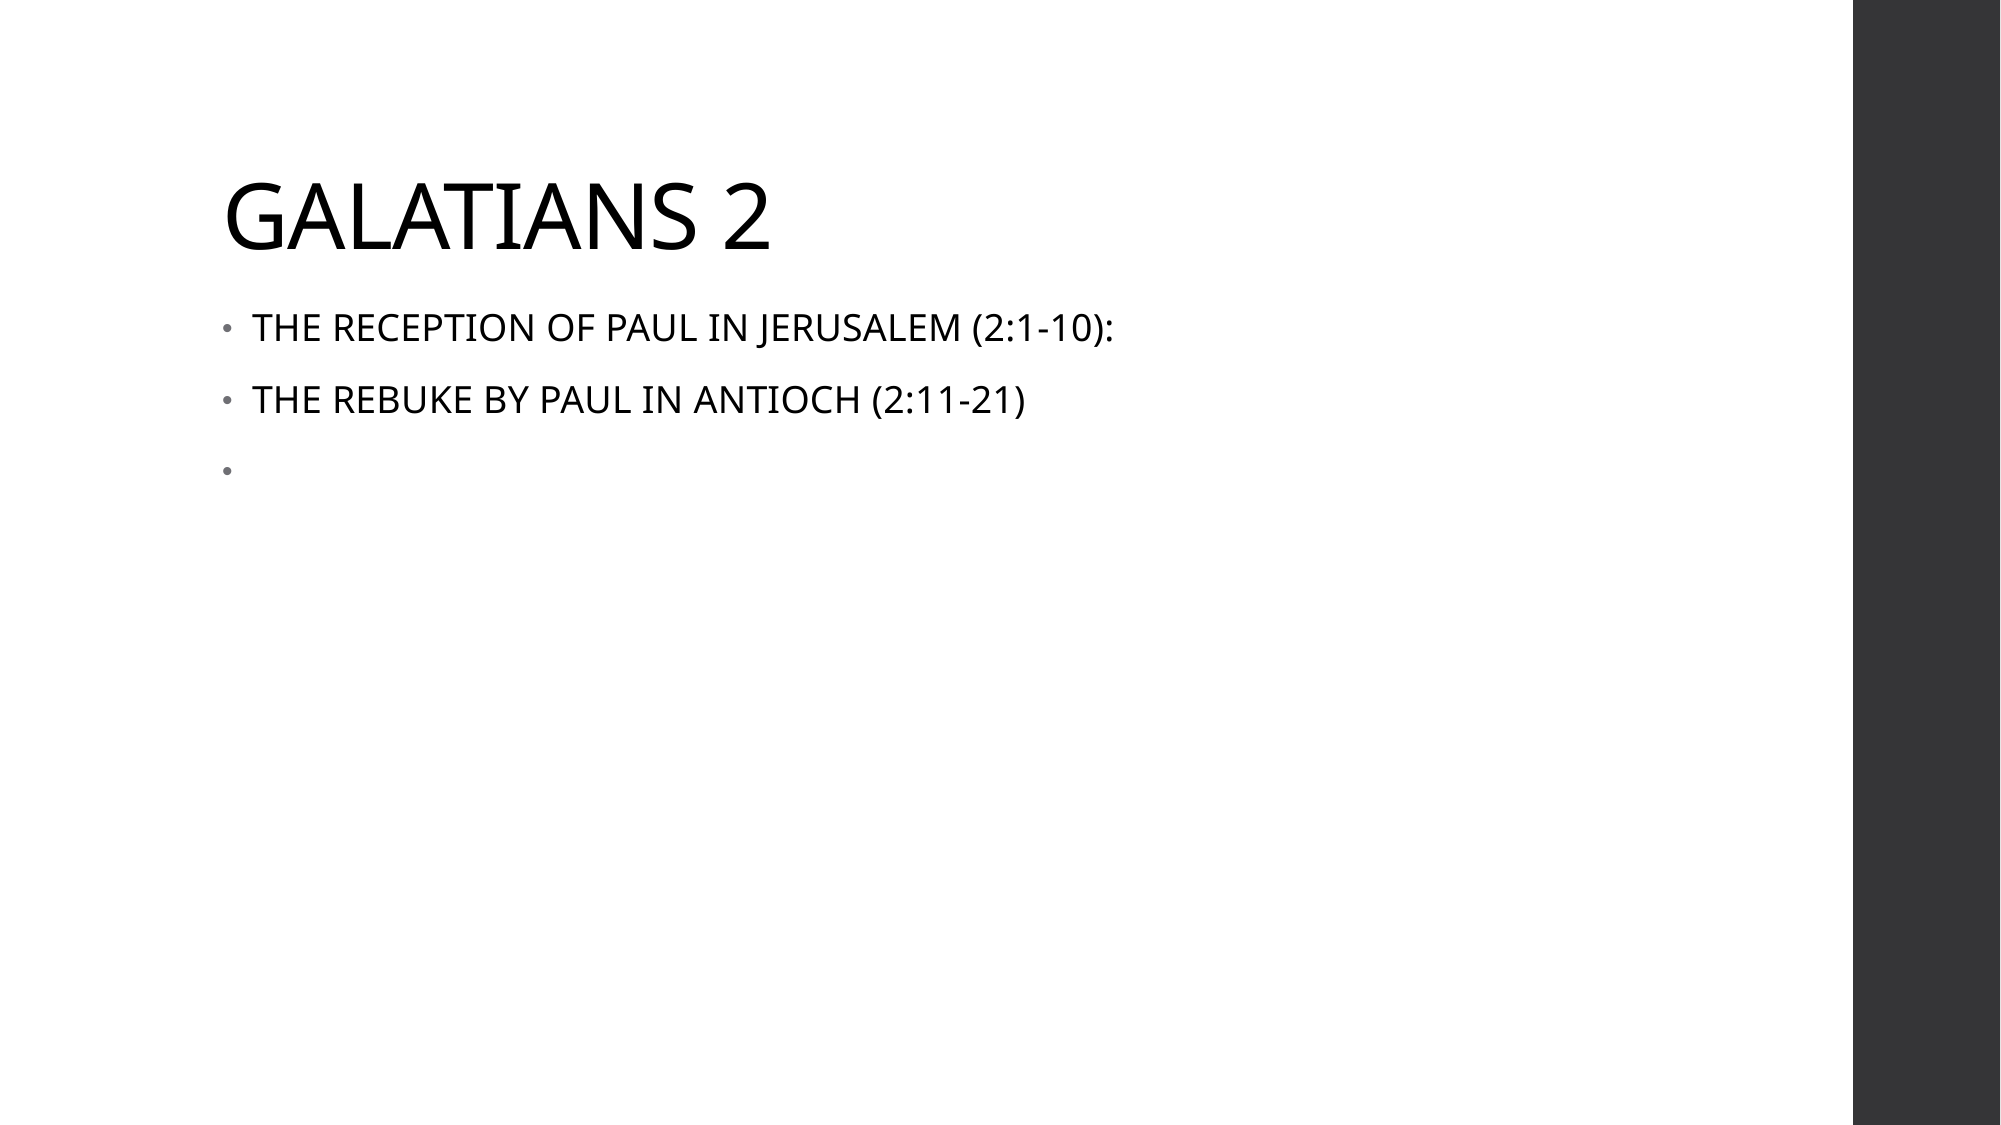

# GALATIANS 2
THE RECEPTION OF PAUL IN JERUSALEM (2:1-10):
THE REBUKE BY PAUL IN ANTIOCH (2:11-21)